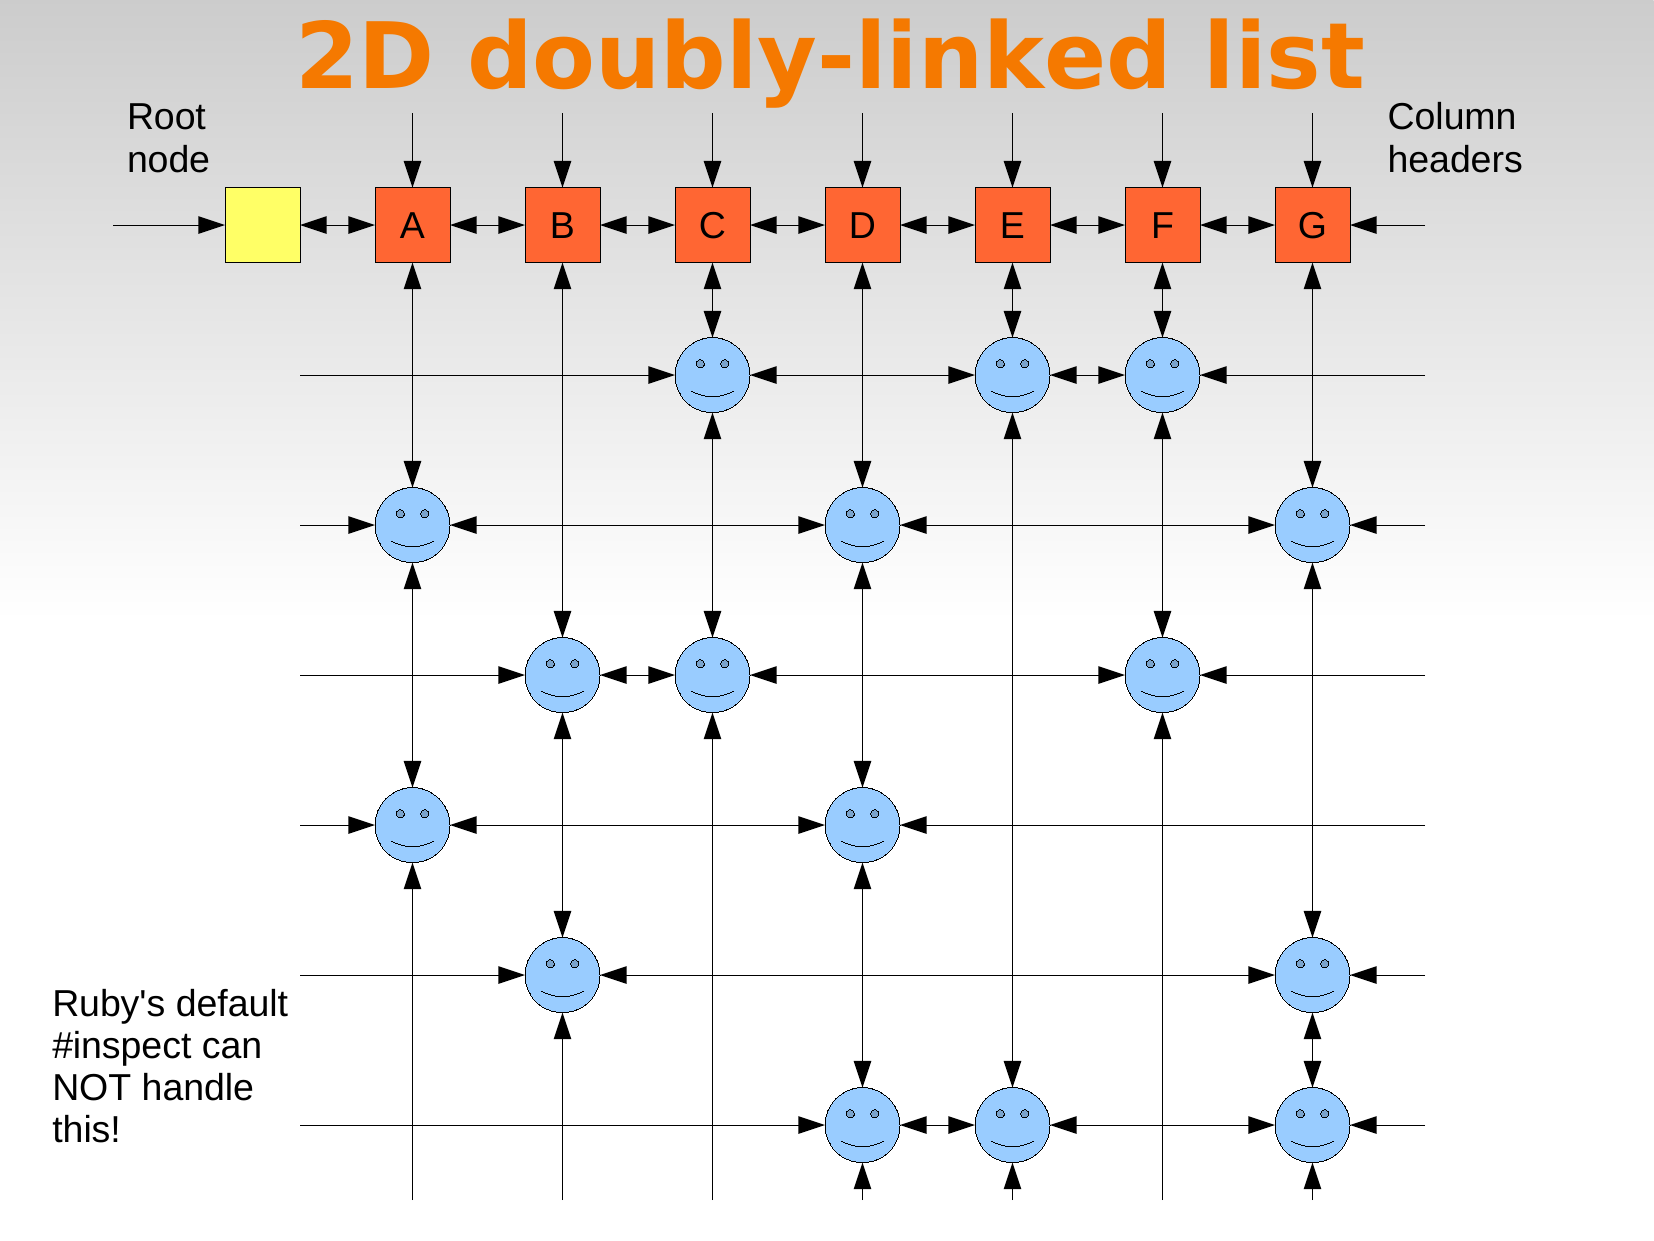

# 2D doubly-linked list
Root
node
Column
headers
A
B
C
D
E
F
G
Ruby's default
#inspect can
NOT handle
this!